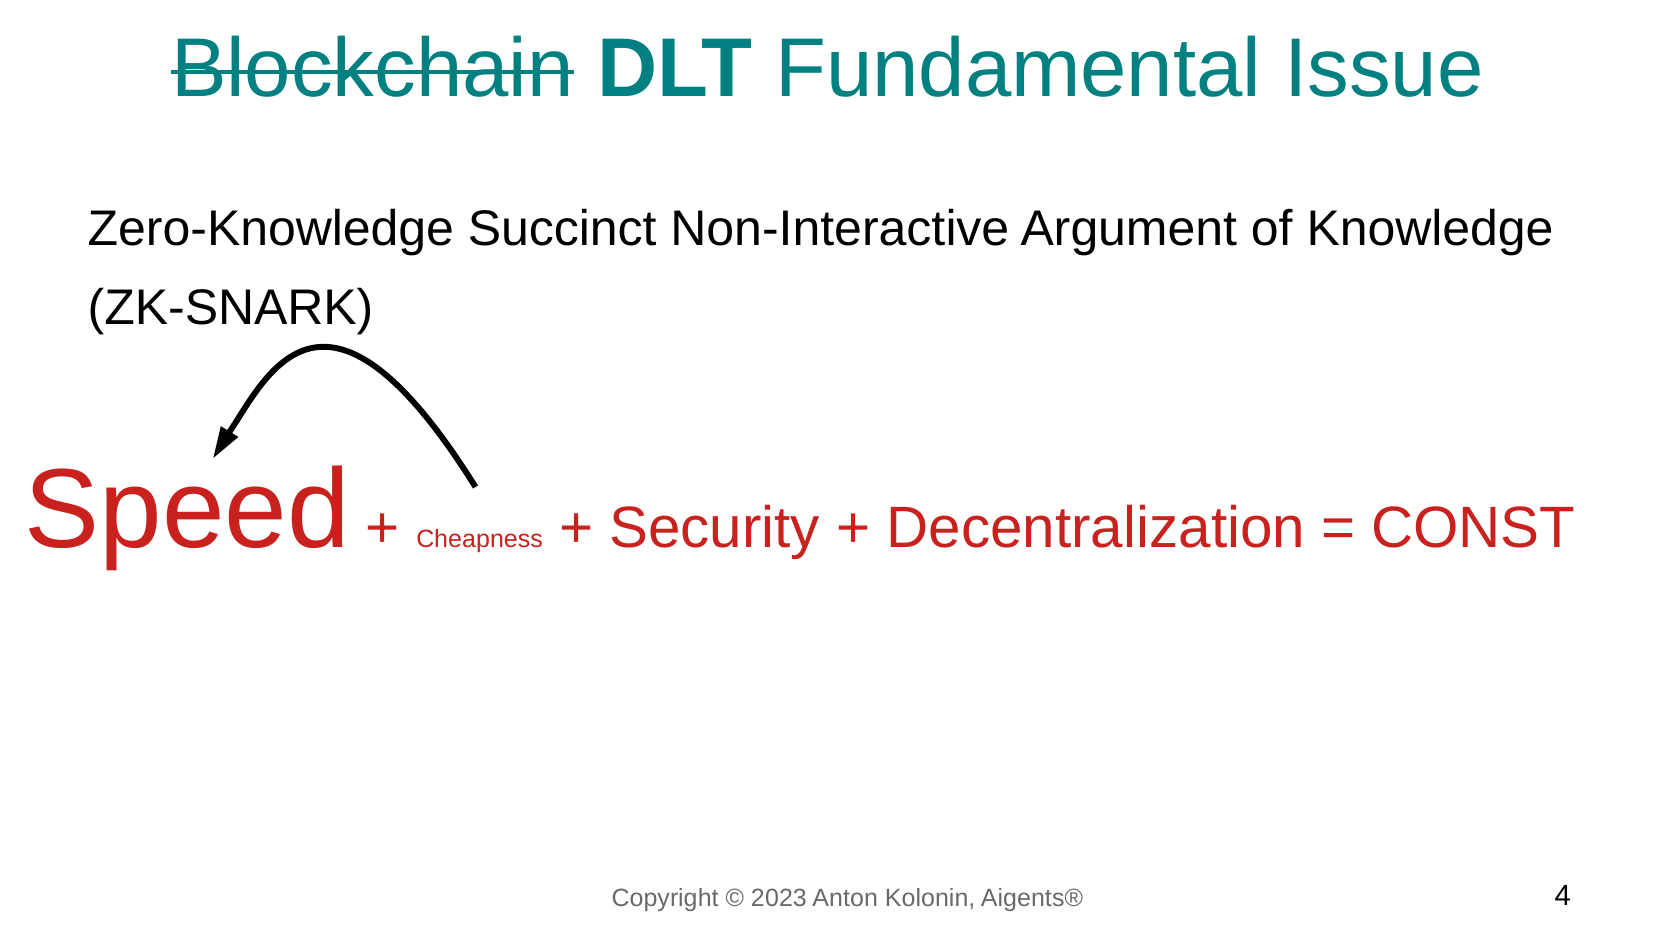

Blockchain DLT Fundamental Issue
Zero-Knowledge Succinct Non-Interactive Argument of Knowledge
(ZK-SNARK)
Speed + Cheapness + Security + Decentralization = CONST
Copyright © 2023 Anton Kolonin, Aigents®
4